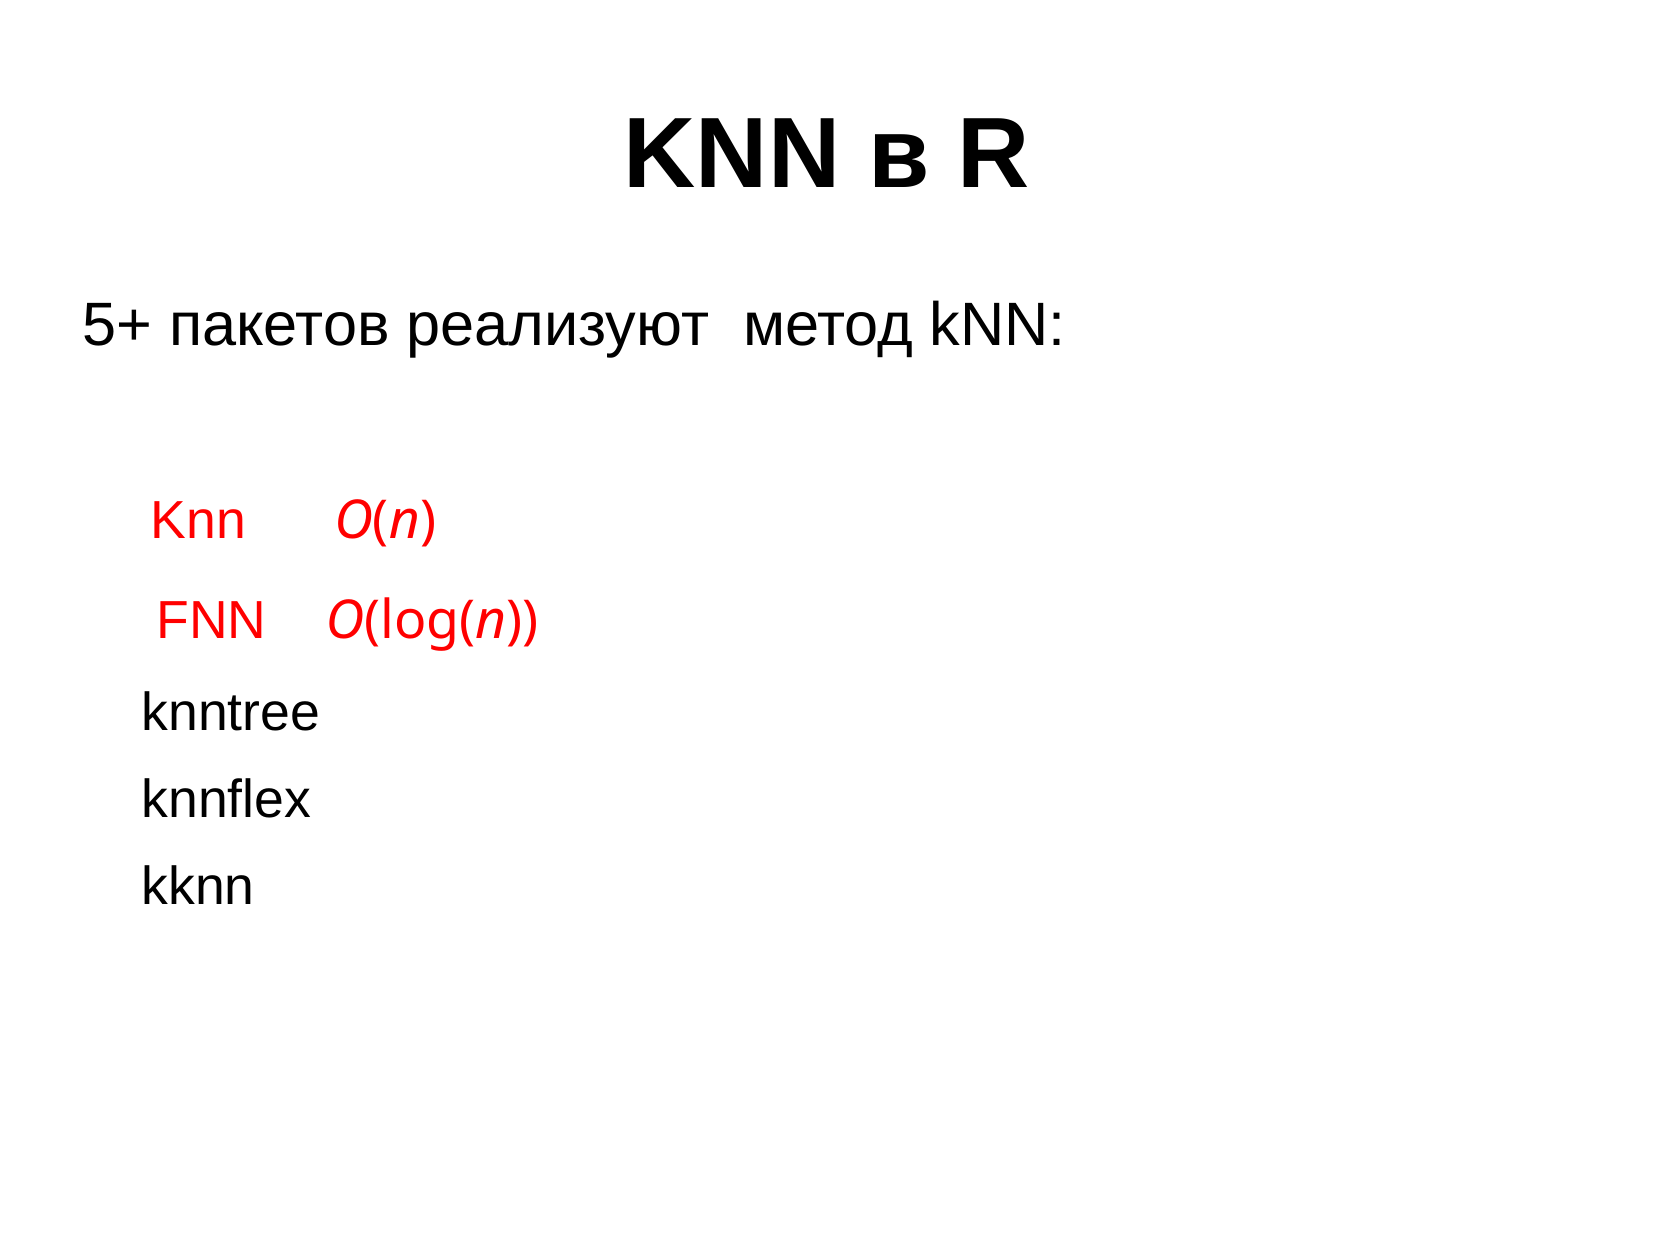

# KNN в R
5+ пакетов реализуют метод kNN:
 Knn O(n)
 FNN O(log(n))
 knntree
 knnflex
 kknn